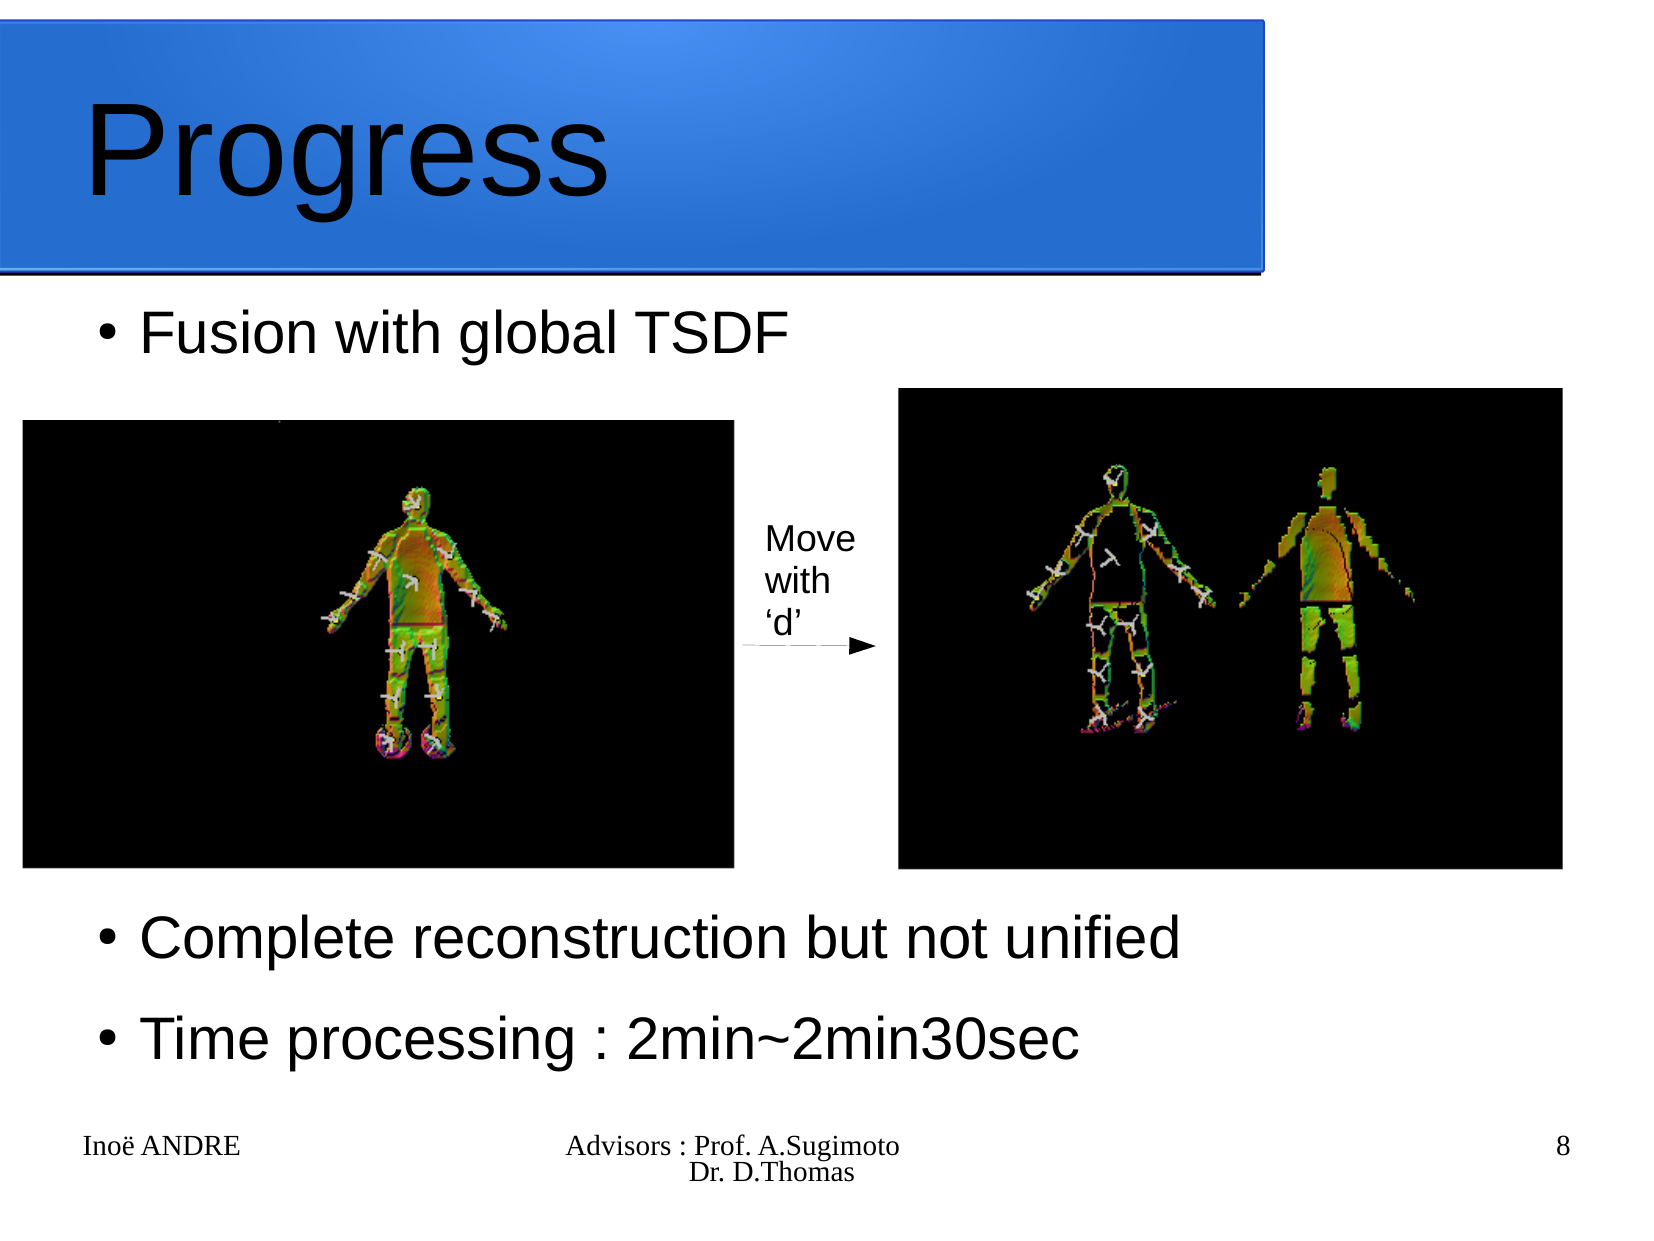

# Progress
Fusion with global TSDF
Complete reconstruction but not unified
Time processing : 2min~2min30sec
Move with ‘d’
Inoë ANDRE
Advisors : Prof. A.Sugimoto Dr. D.Thomas
8